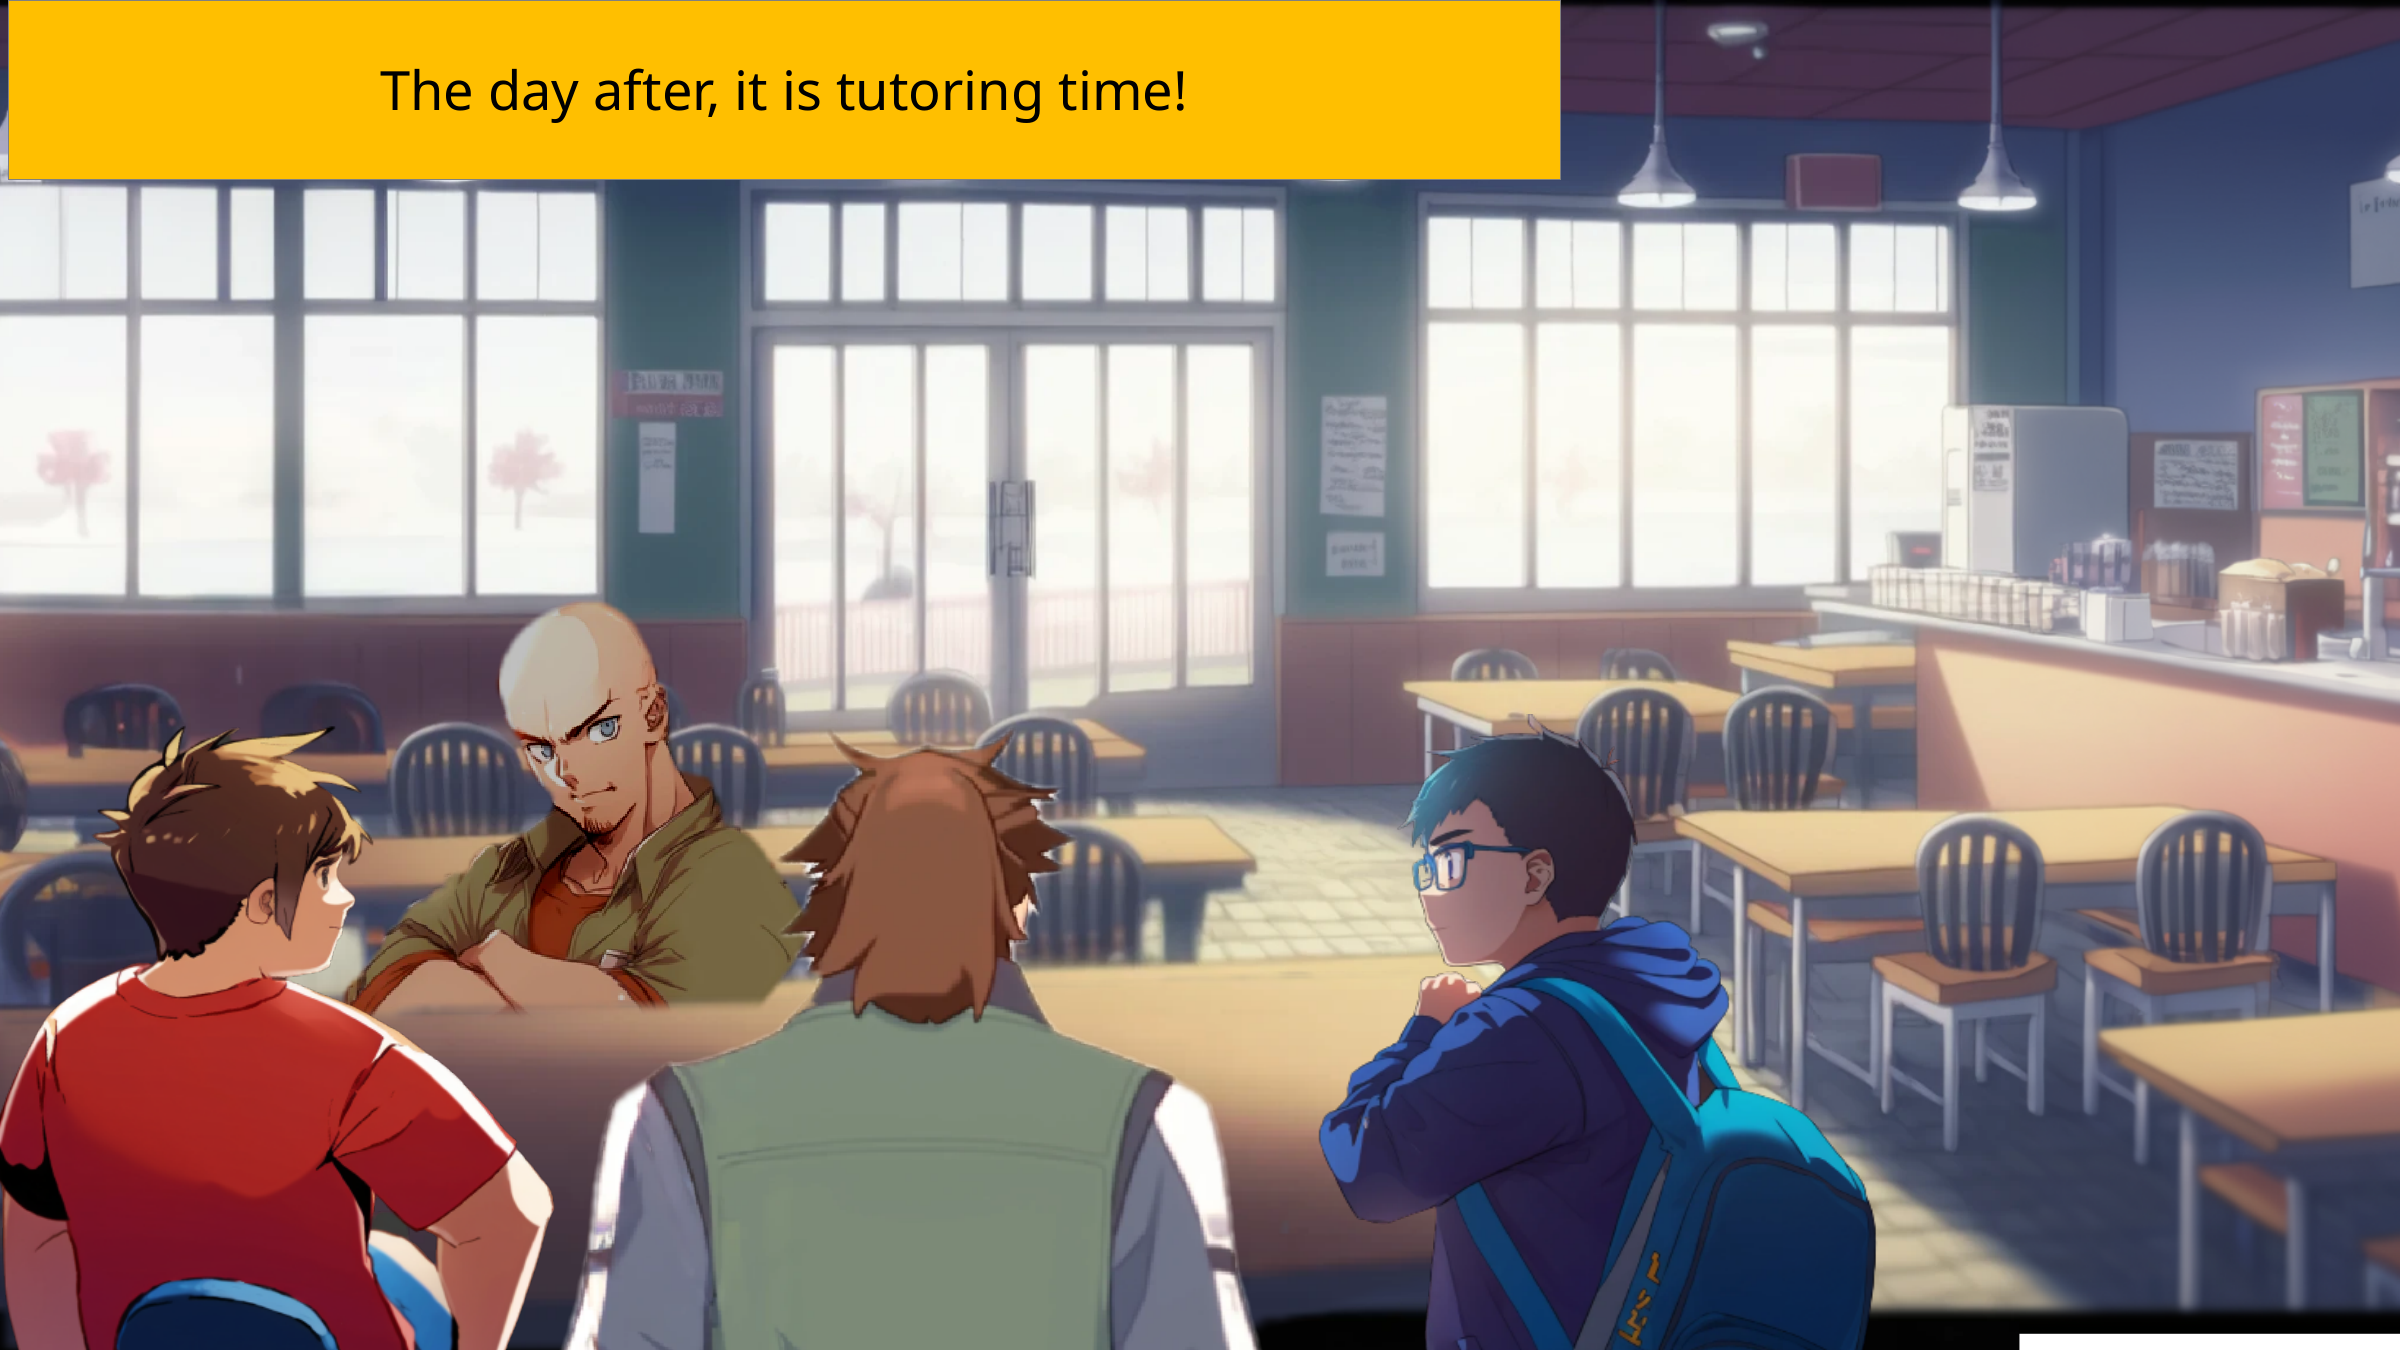

The day after, it is tutoring time!